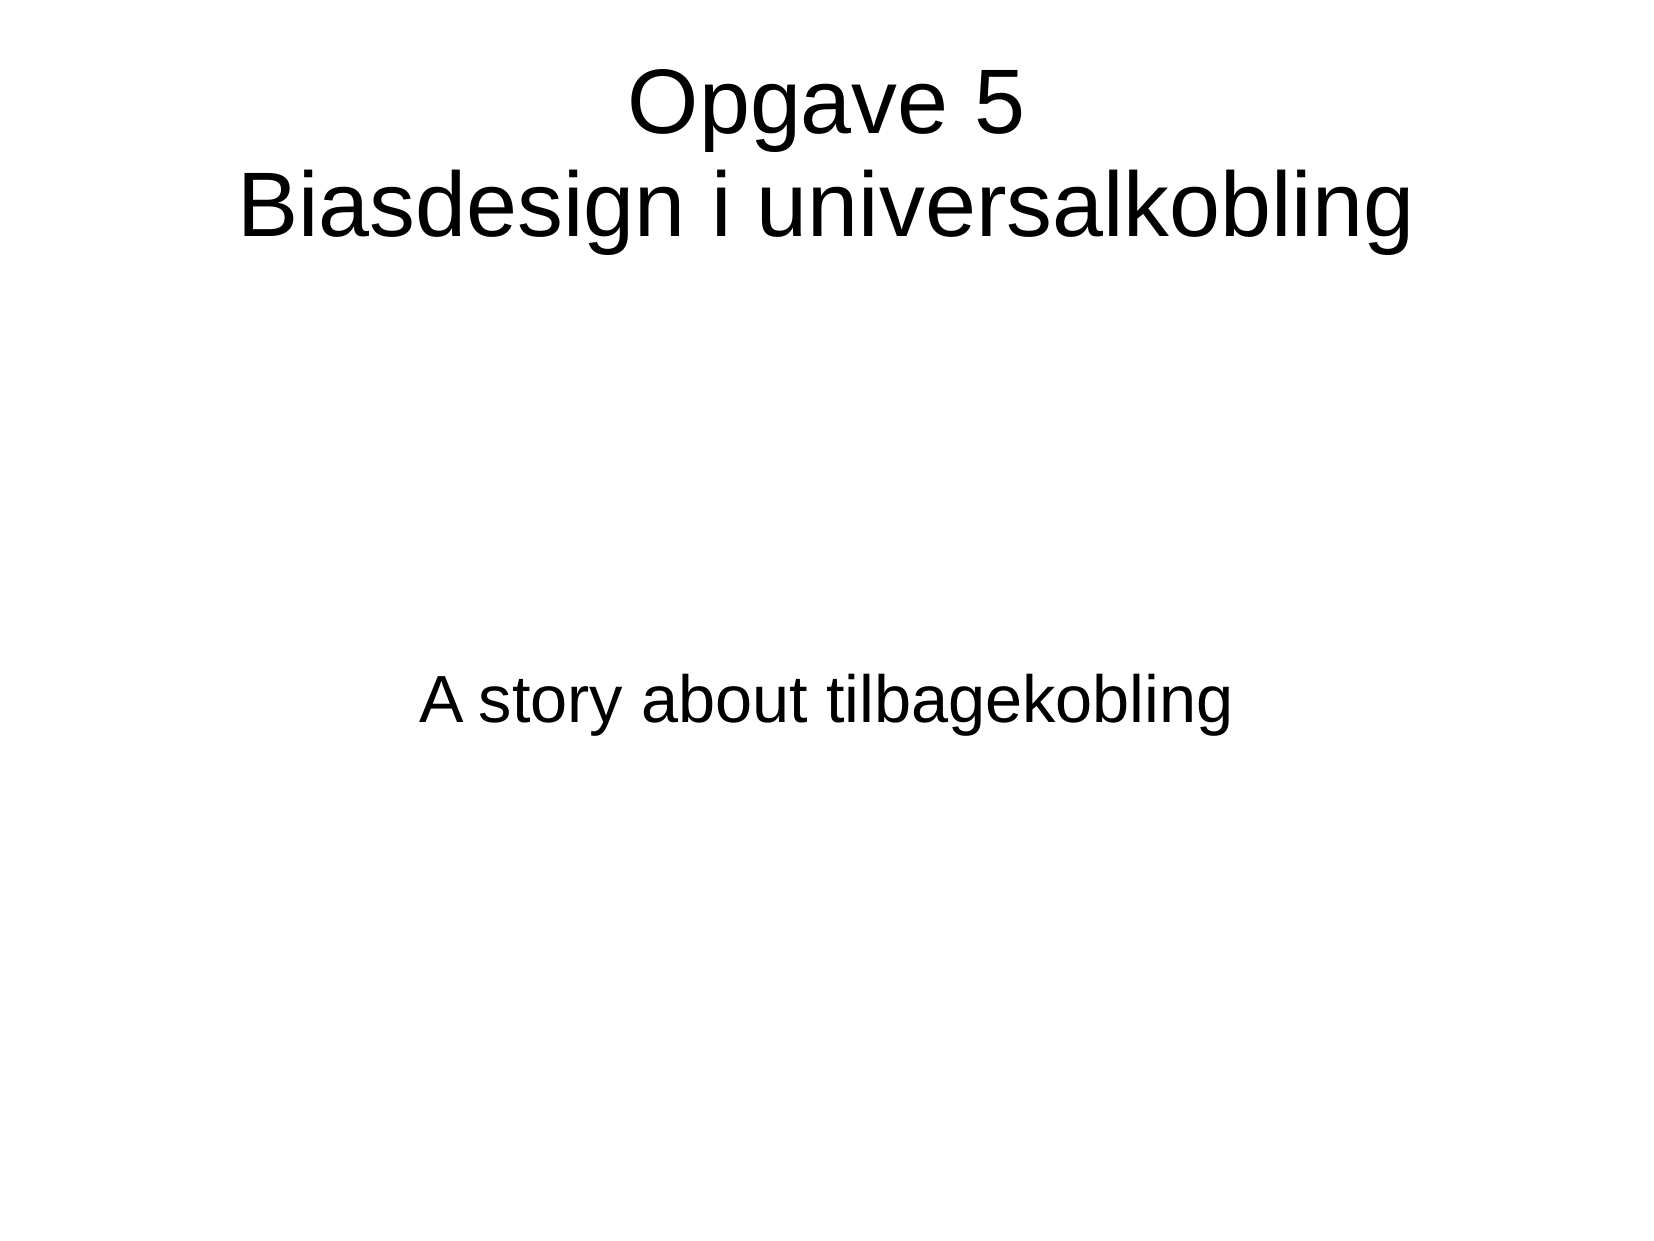

# Opgave 5 Biasdesign i universalkobling
A story about tilbagekobling